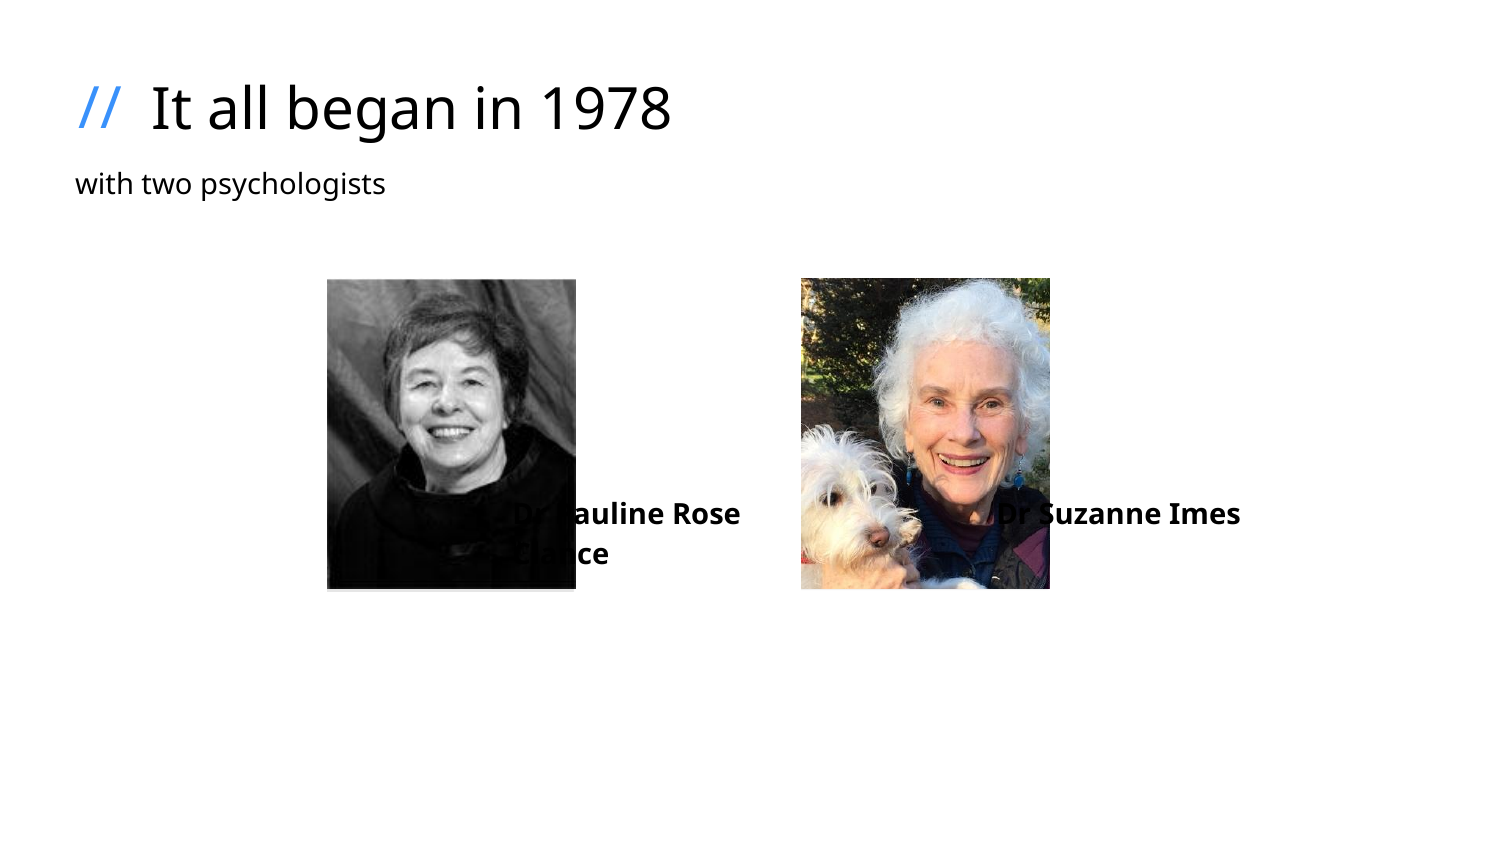

# It all began in 1978
with two psychologists
Dr Pauline Rose Clance
Dr Suzanne Imes